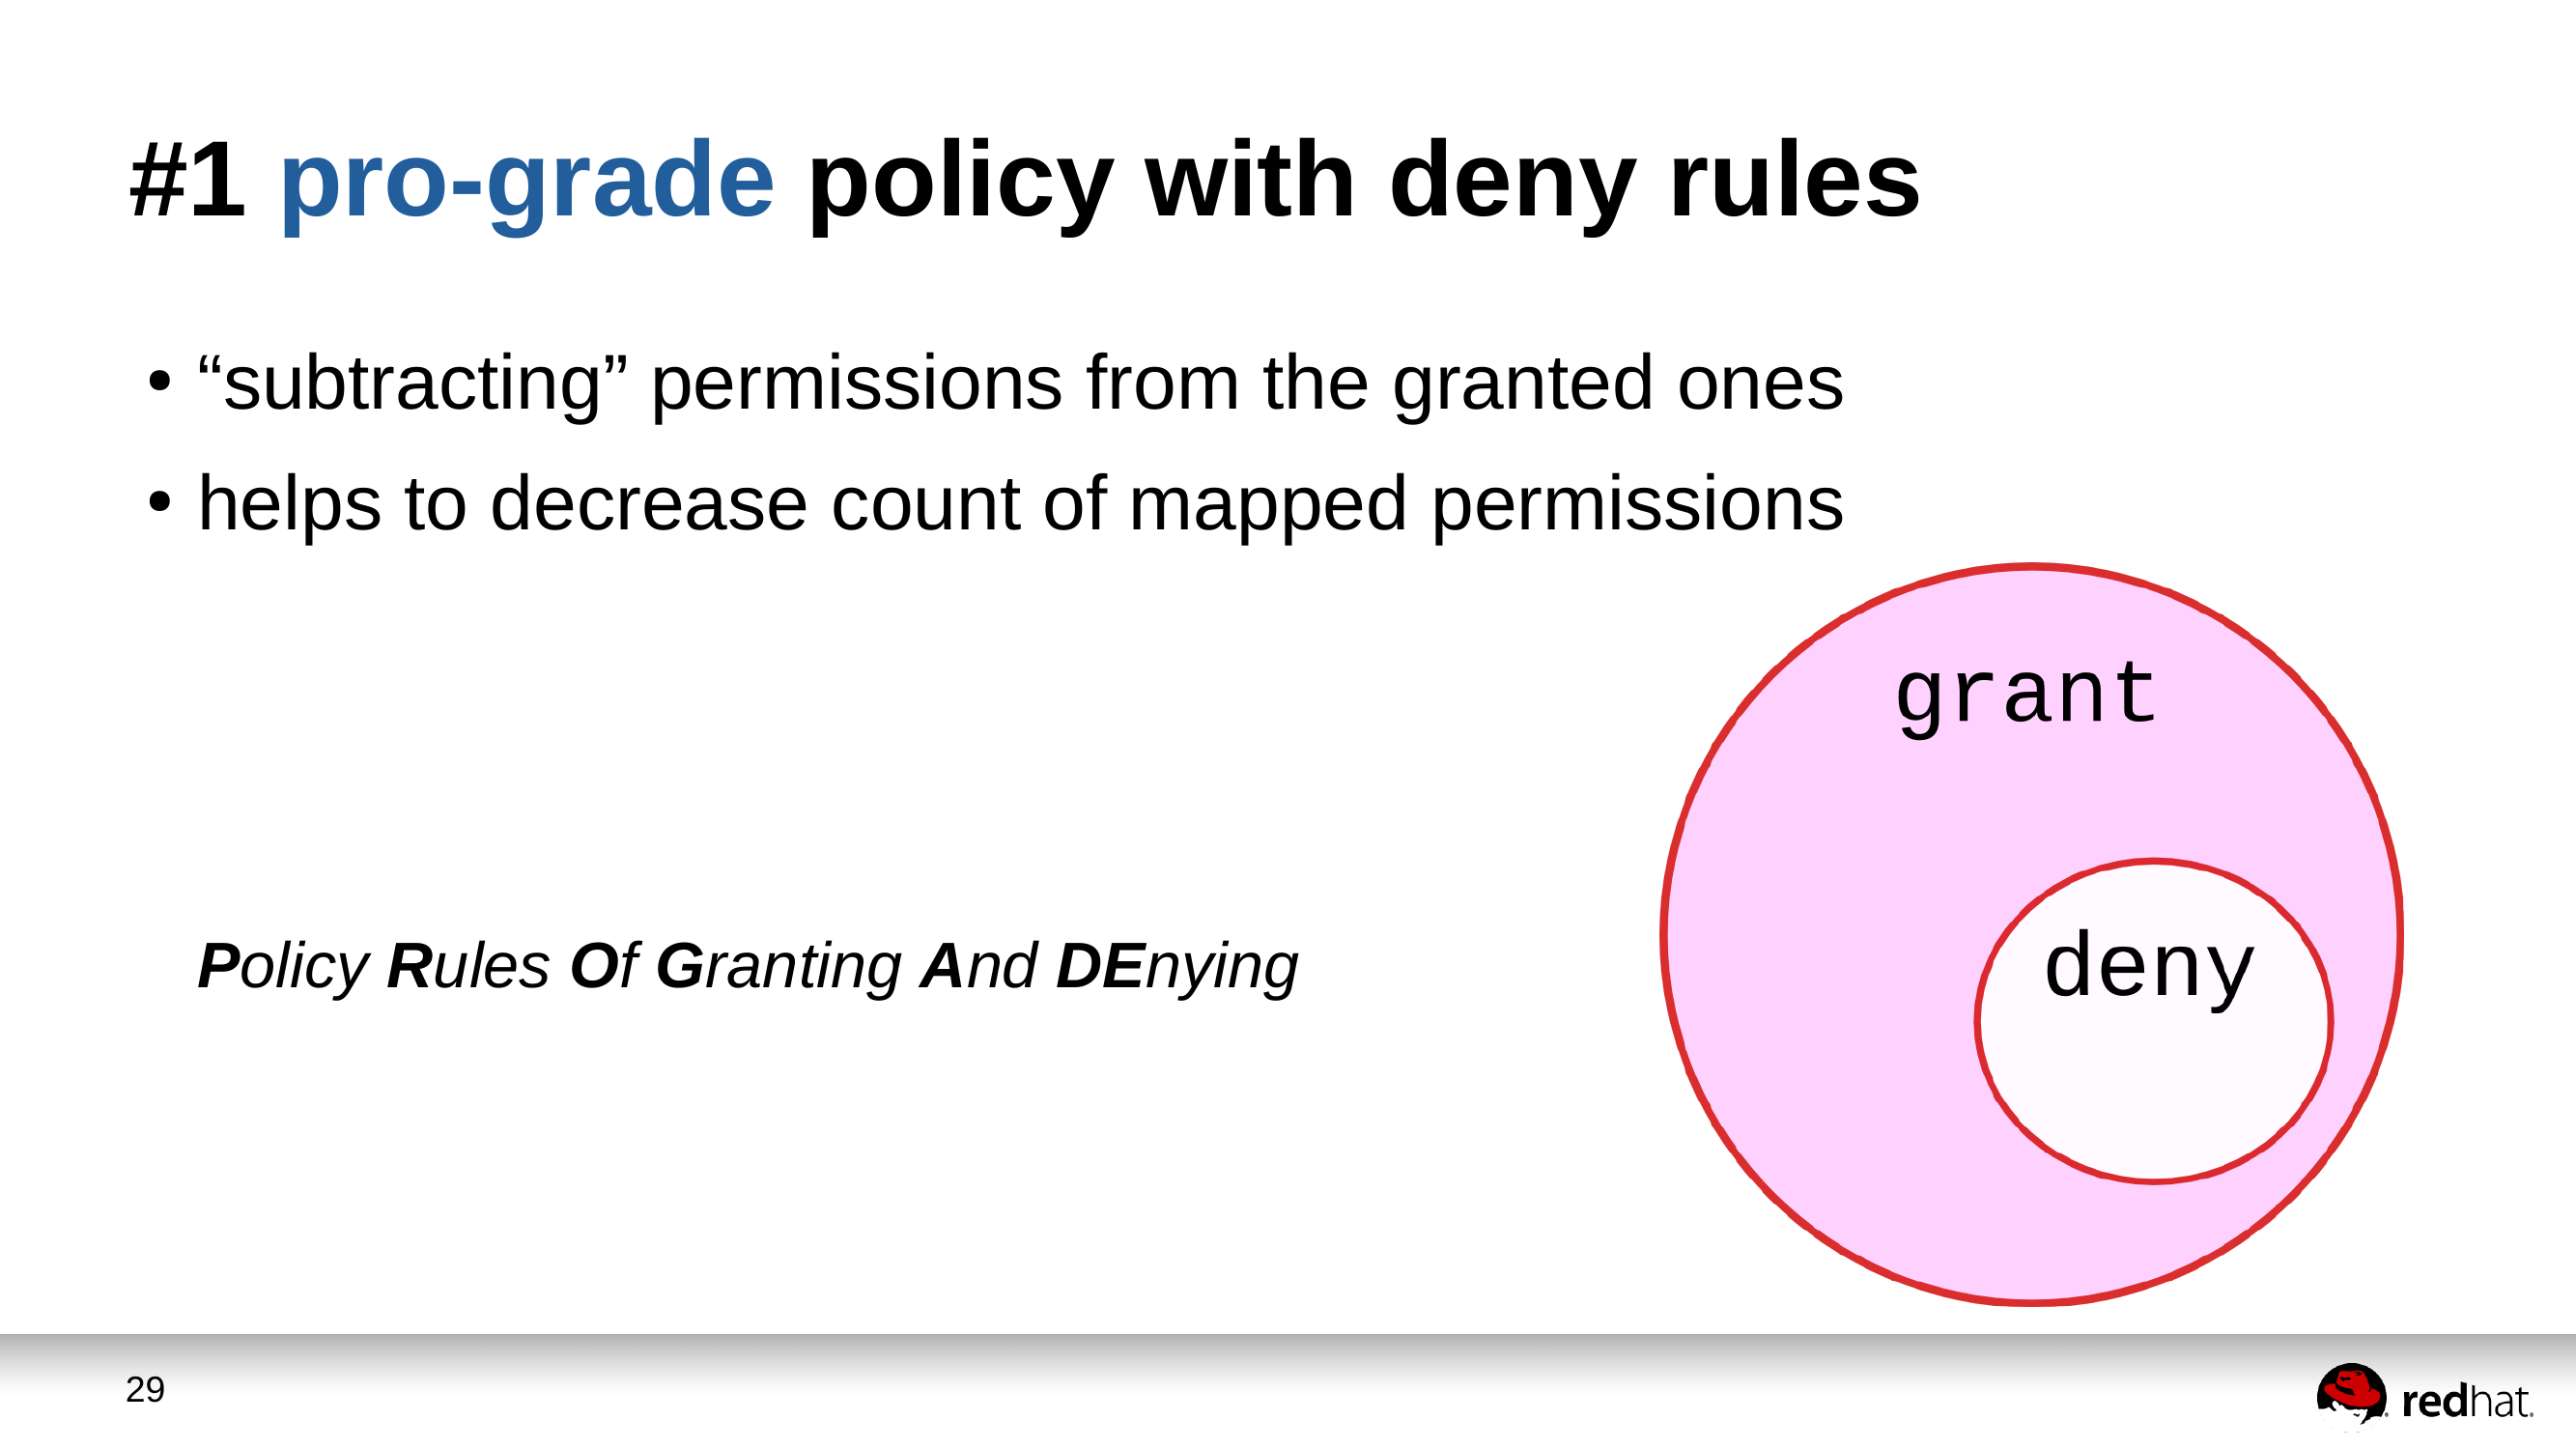

# #1 pro-grade policy with deny rules
“subtracting” permissions from the granted ones
helps to decrease count of mapped permissions
Policy Rules Of Granting And DEnying
29